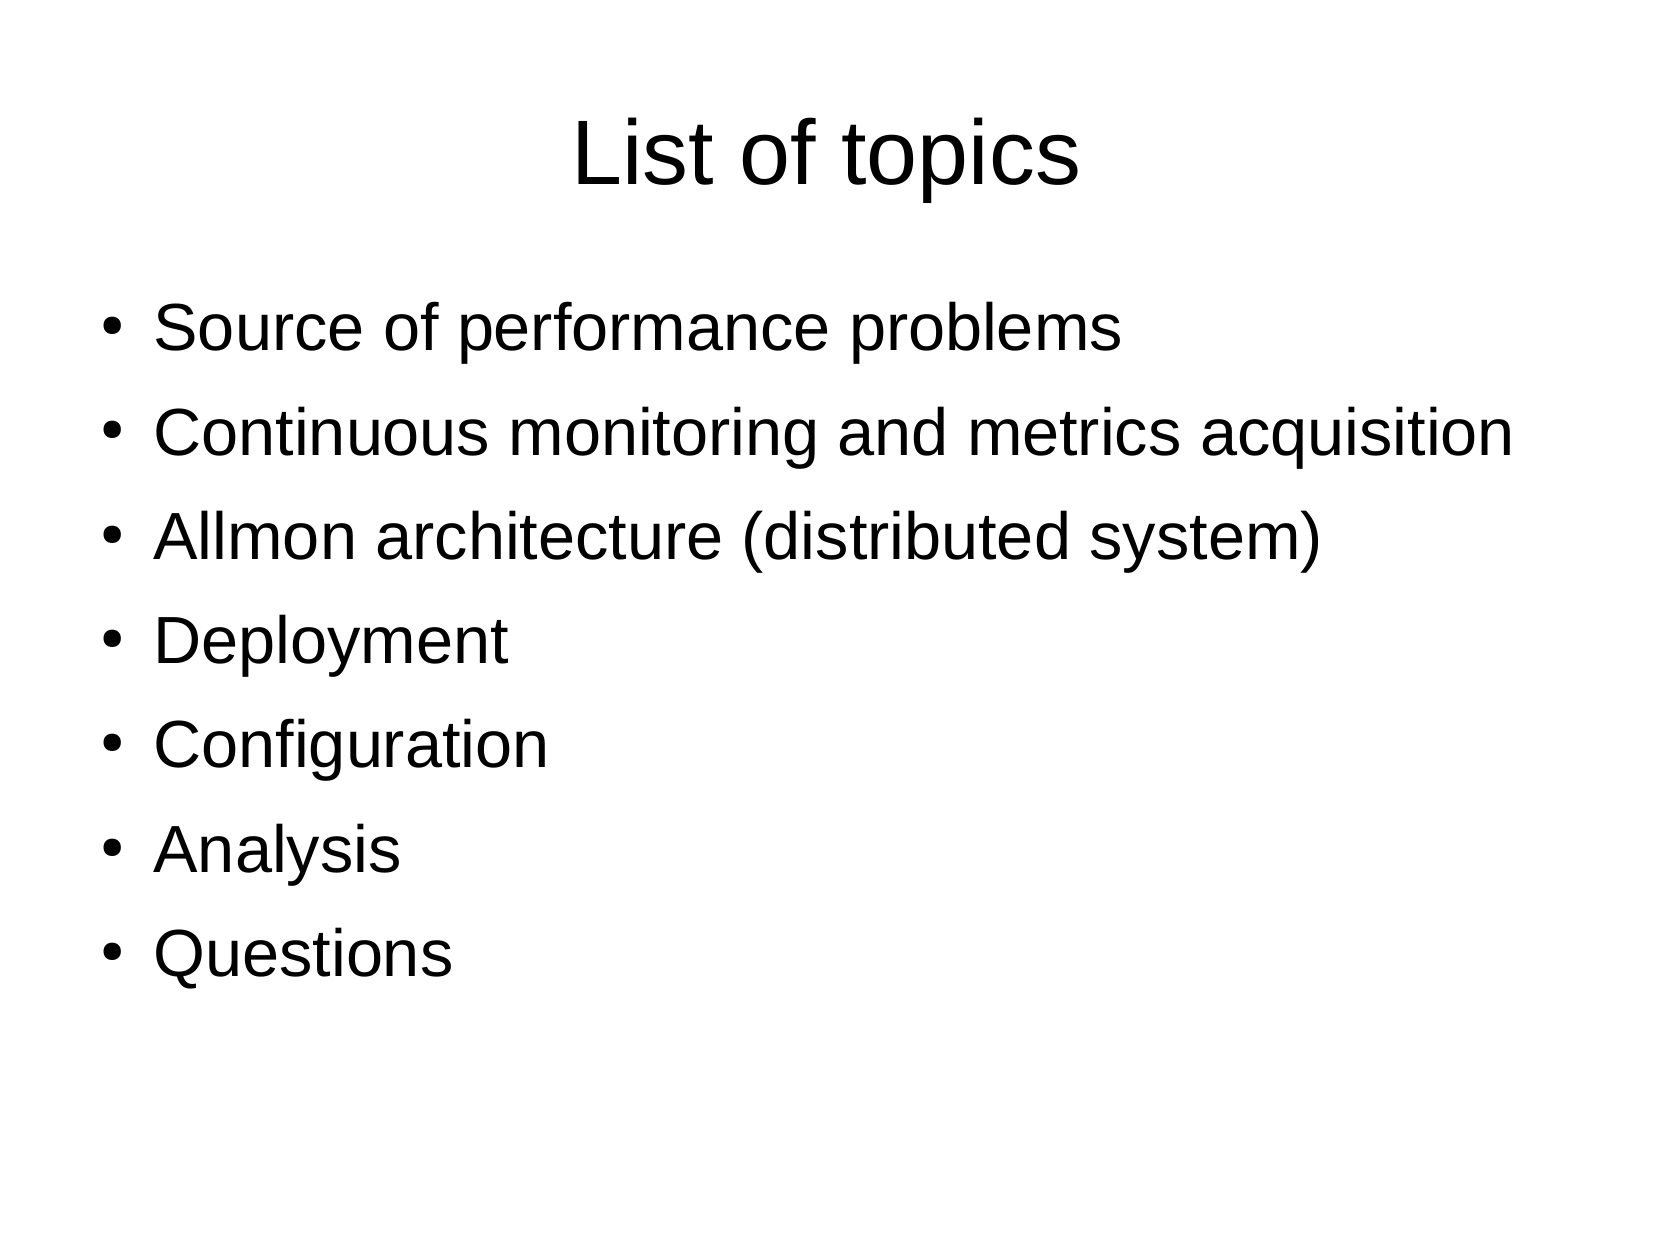

# List of topics
Source of performance problems
Continuous monitoring and metrics acquisition
Allmon architecture (distributed system)
Deployment
Configuration
Analysis
Questions